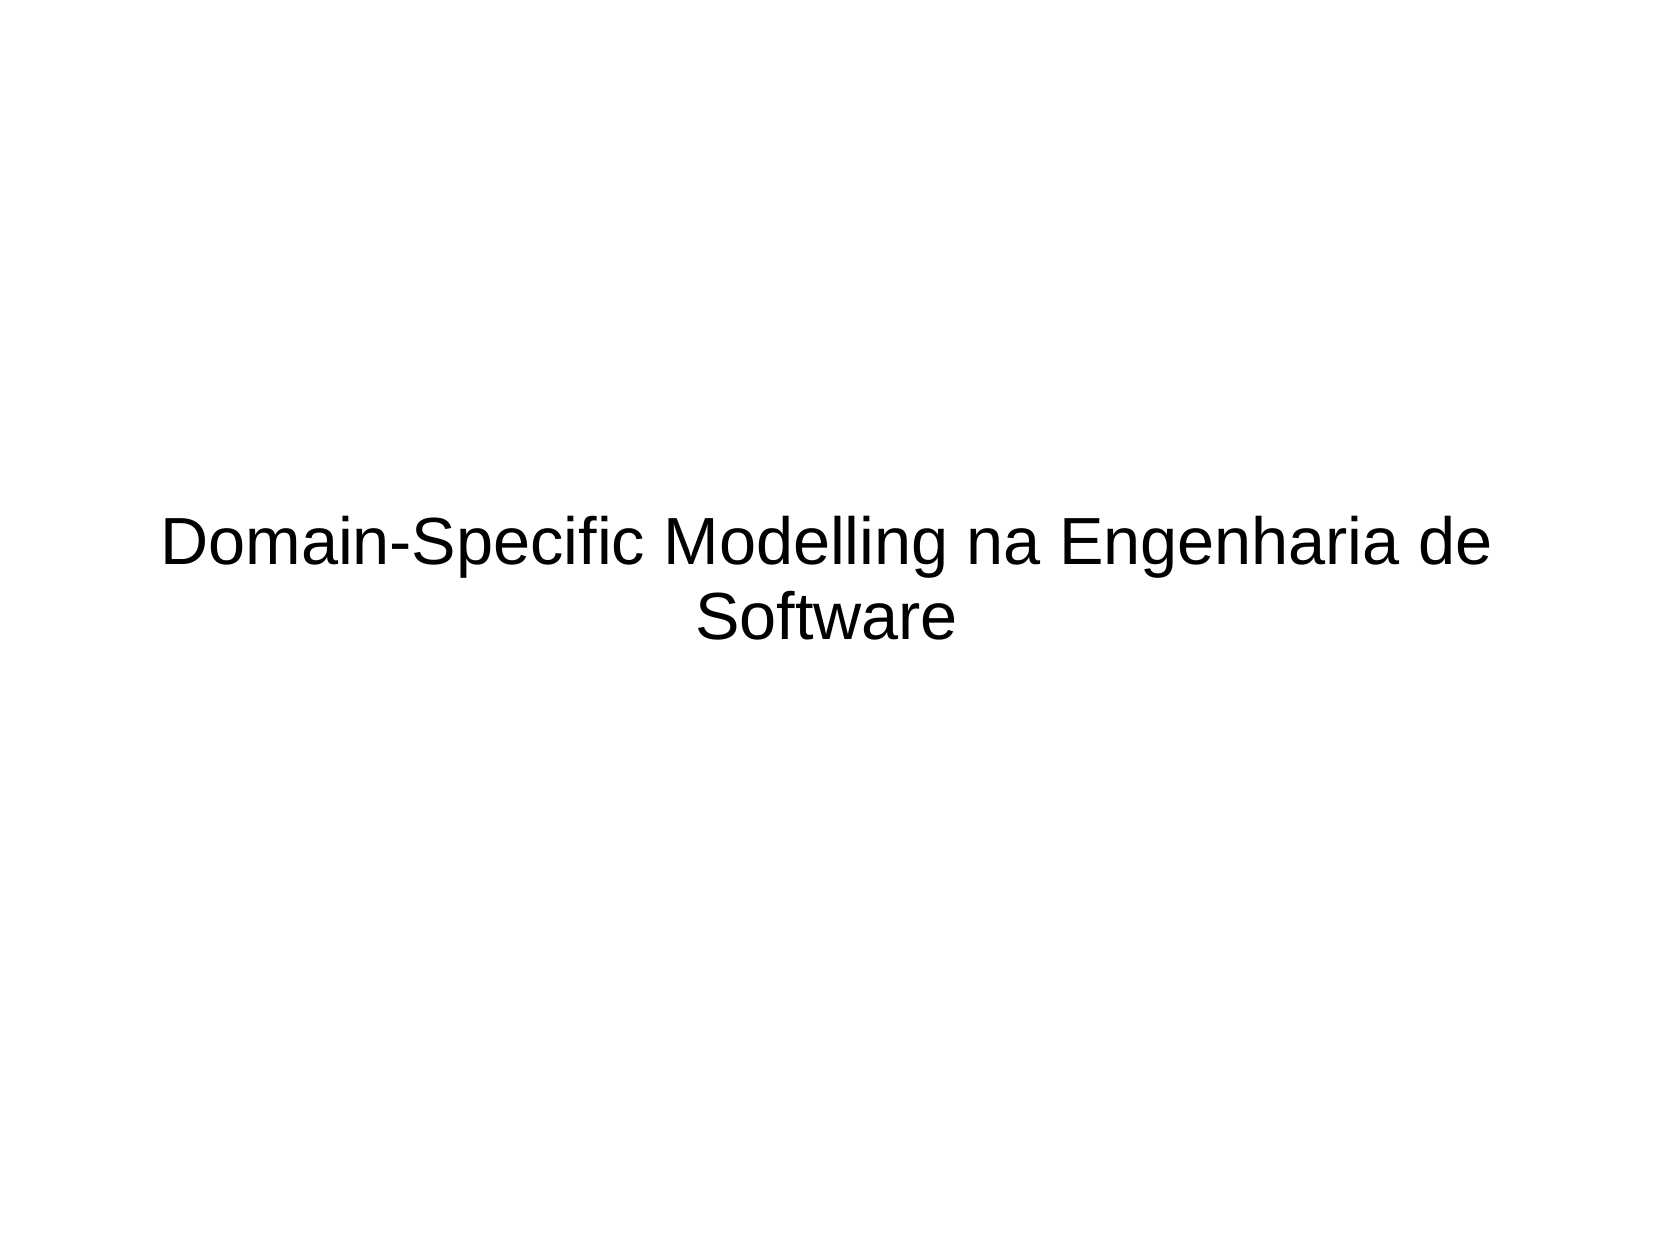

# Domain-Specific Modelling na Engenharia de Software